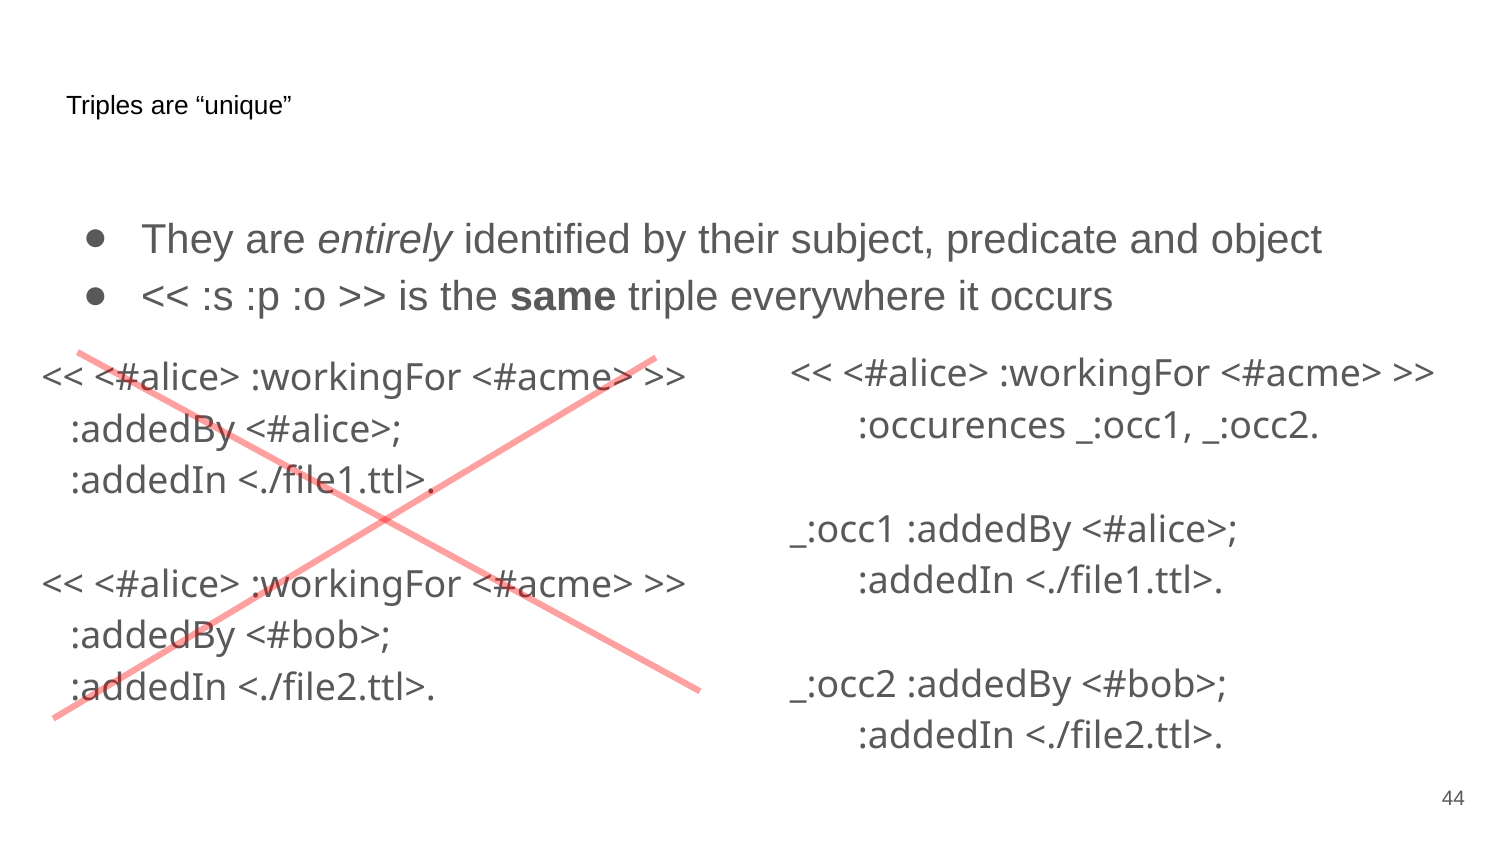

# Triples are “unique”
They are entirely identified by their subject, predicate and object
<< :s :p :o >> is the same triple everywhere it occurs
<< <#alice> :workingFor <#acme> >>
 :addedBy <#alice>;
 :addedIn <./file1.ttl>.
<< <#alice> :workingFor <#acme> >>
 :addedBy <#bob>;
 :addedIn <./file2.ttl>.
<< <#alice> :workingFor <#acme> >>
 :occurences _:occ1, _:occ2.
_:occ1 :addedBy <#alice>;
 :addedIn <./file1.ttl>.
_:occ2 :addedBy <#bob>;
 :addedIn <./file2.ttl>.